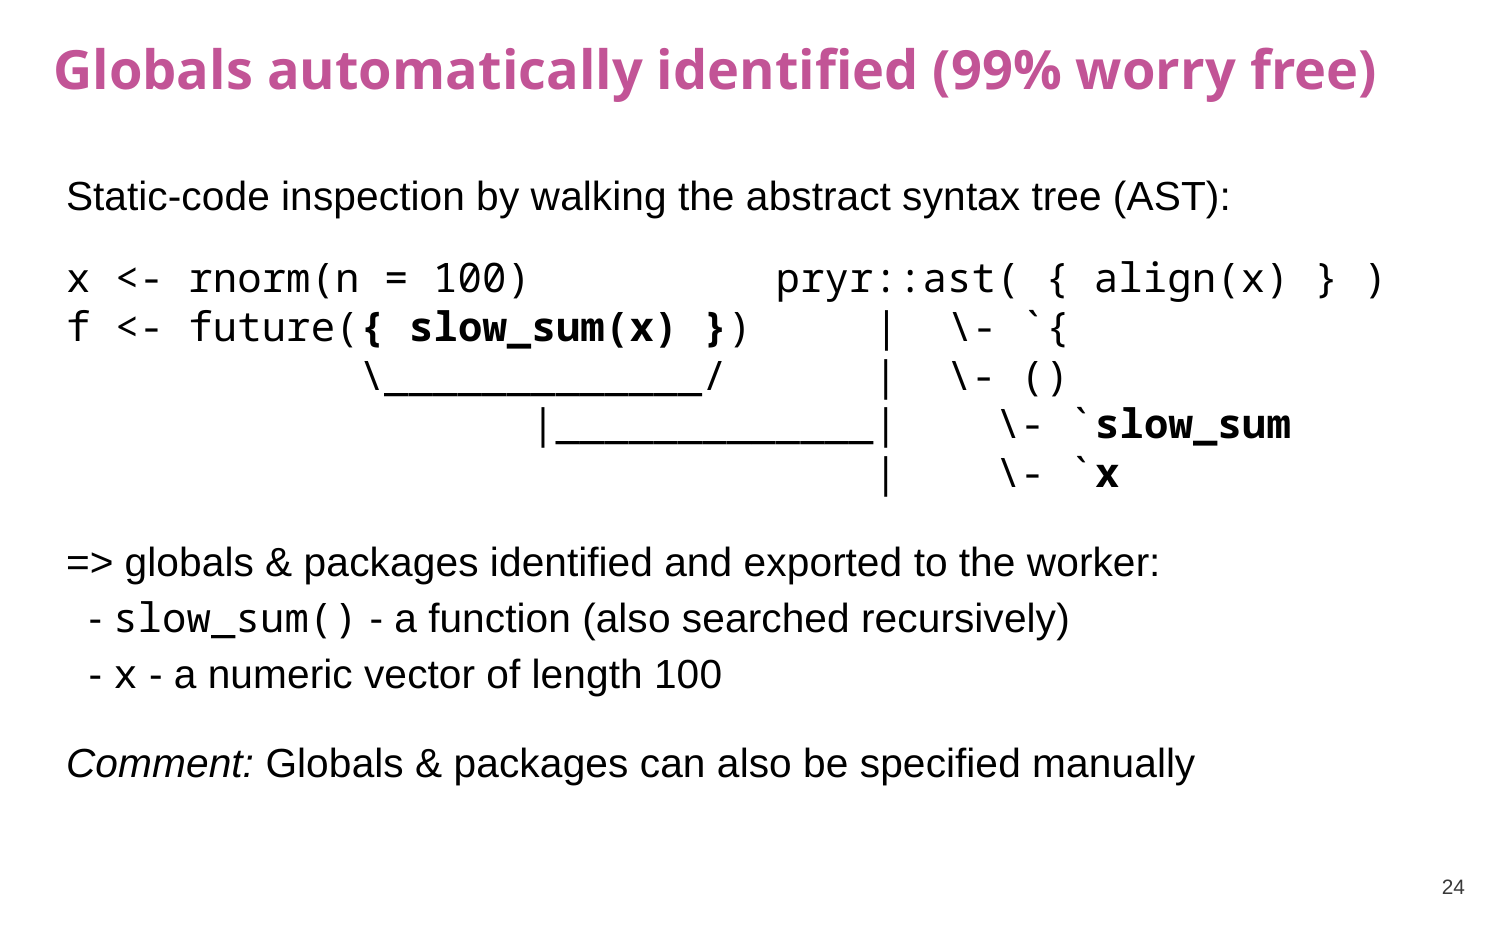

# Globals automatically identified (99% worry free)
Static-code inspection by walking the abstract syntax tree (AST):
x <- rnorm(n = 100) pryr::ast( { align(x) } )
f <- future({ slow_sum(x) }) | \- `{
 \_____________/ | \- ()
 |_____________| \- `slow_sum
 | \- `x
=> globals & packages identified and exported to the worker:
 - slow_sum() - a function (also searched recursively)
 - x - a numeric vector of length 100
Comment: Globals & packages can also be specified manually